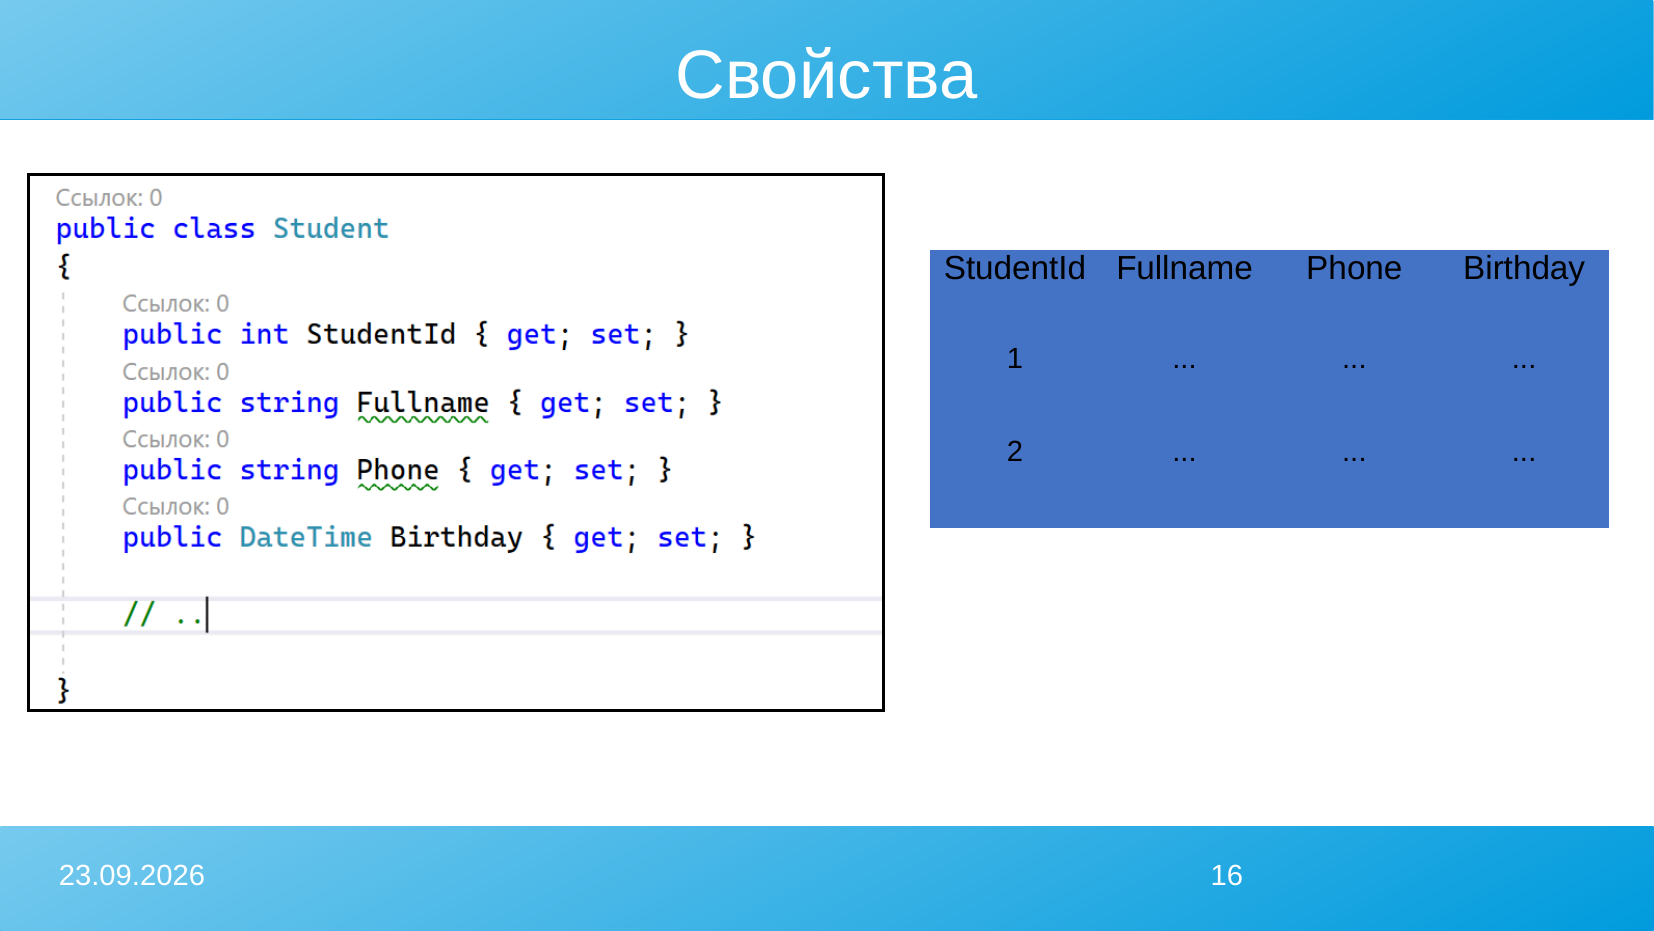

# Свойства
| StudentId | Fullname | Phone | Birthday |
| --- | --- | --- | --- |
| 1 | ... | ... | ... |
| 2 | ... | ... | ... |